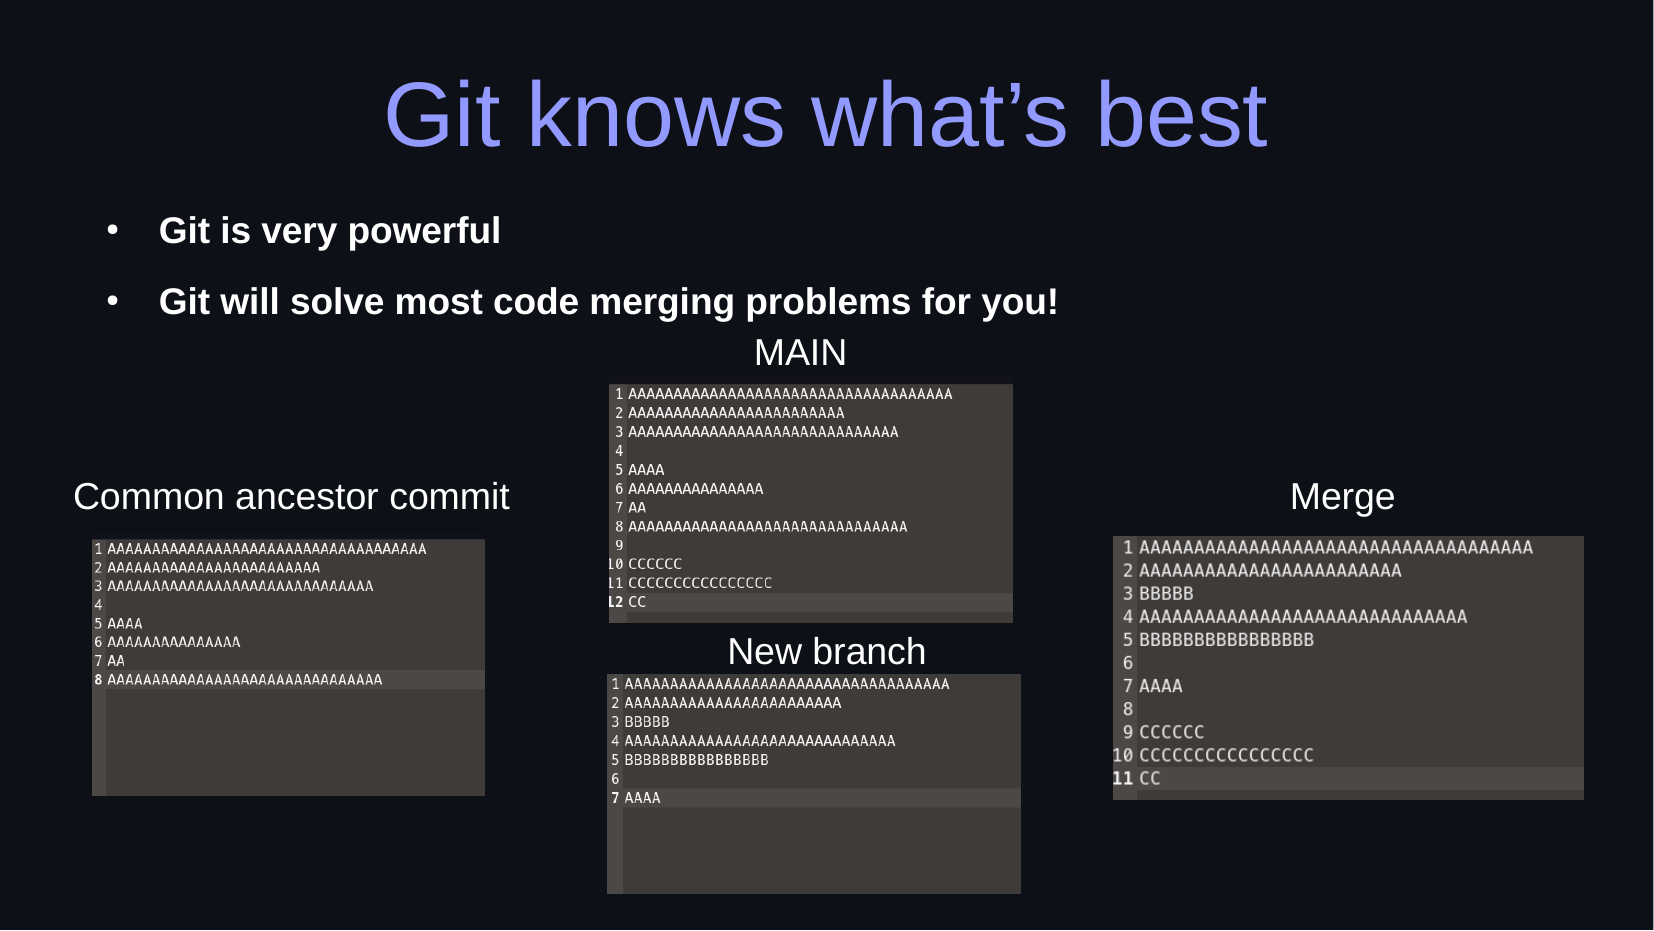

# Git knows what’s best
Git is very powerful
Git will solve most code merging problems for you!
MAIN
Common ancestor commit
Merge
New branch